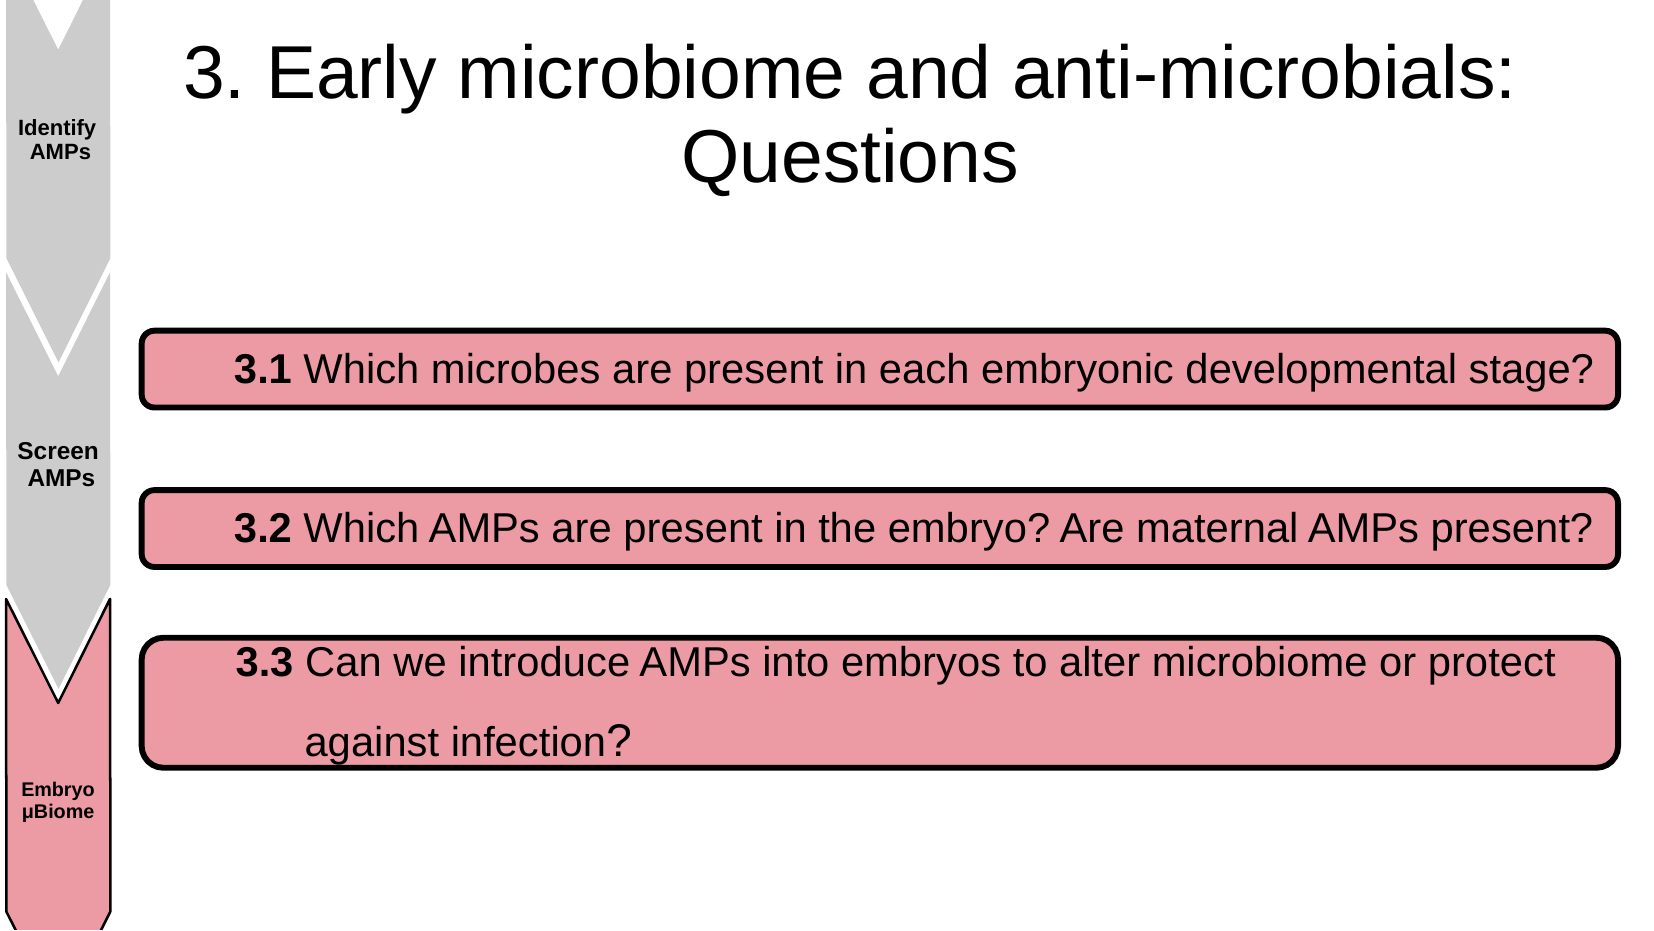

# 3. Early microbiome and anti-microbials: Questions
3.1 Which microbes are present in each embryonic developmental stage?
3.2 Which AMPs are present in the embryo? Are maternal AMPs present?
 3.3 Can we introduce AMPs into embryos to alter microbiome or protect
 against infection?